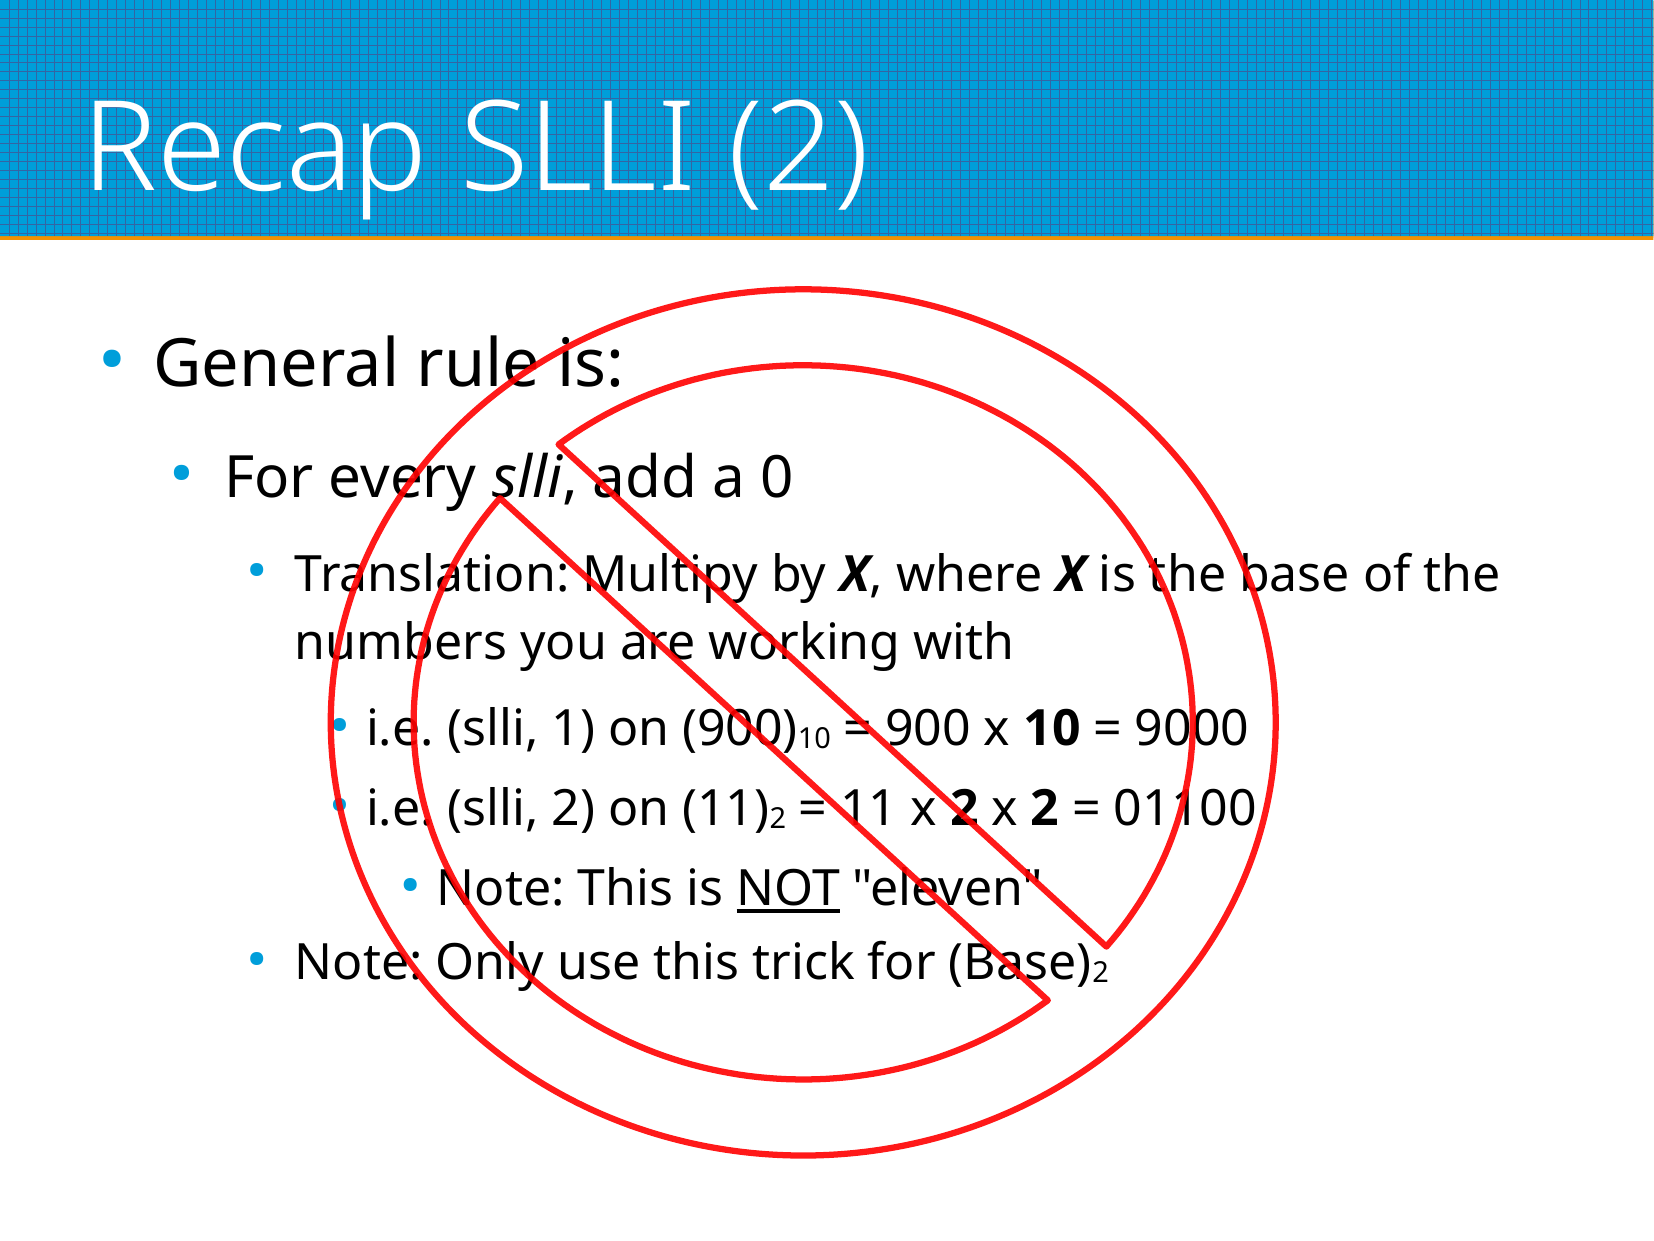

# Recap SLLI (2)
General rule is:
For every slli, add a 0
Translation: Multipy by X, where X is the base of the numbers you are working with
i.e. (slli, 1) on (900)10 = 900 x 10 = 9000
i.e. (slli, 2) on (11)2 = 11 x 2 x 2 = 01100
Note: This is NOT "eleven"
Note: Only use this trick for (Base)2